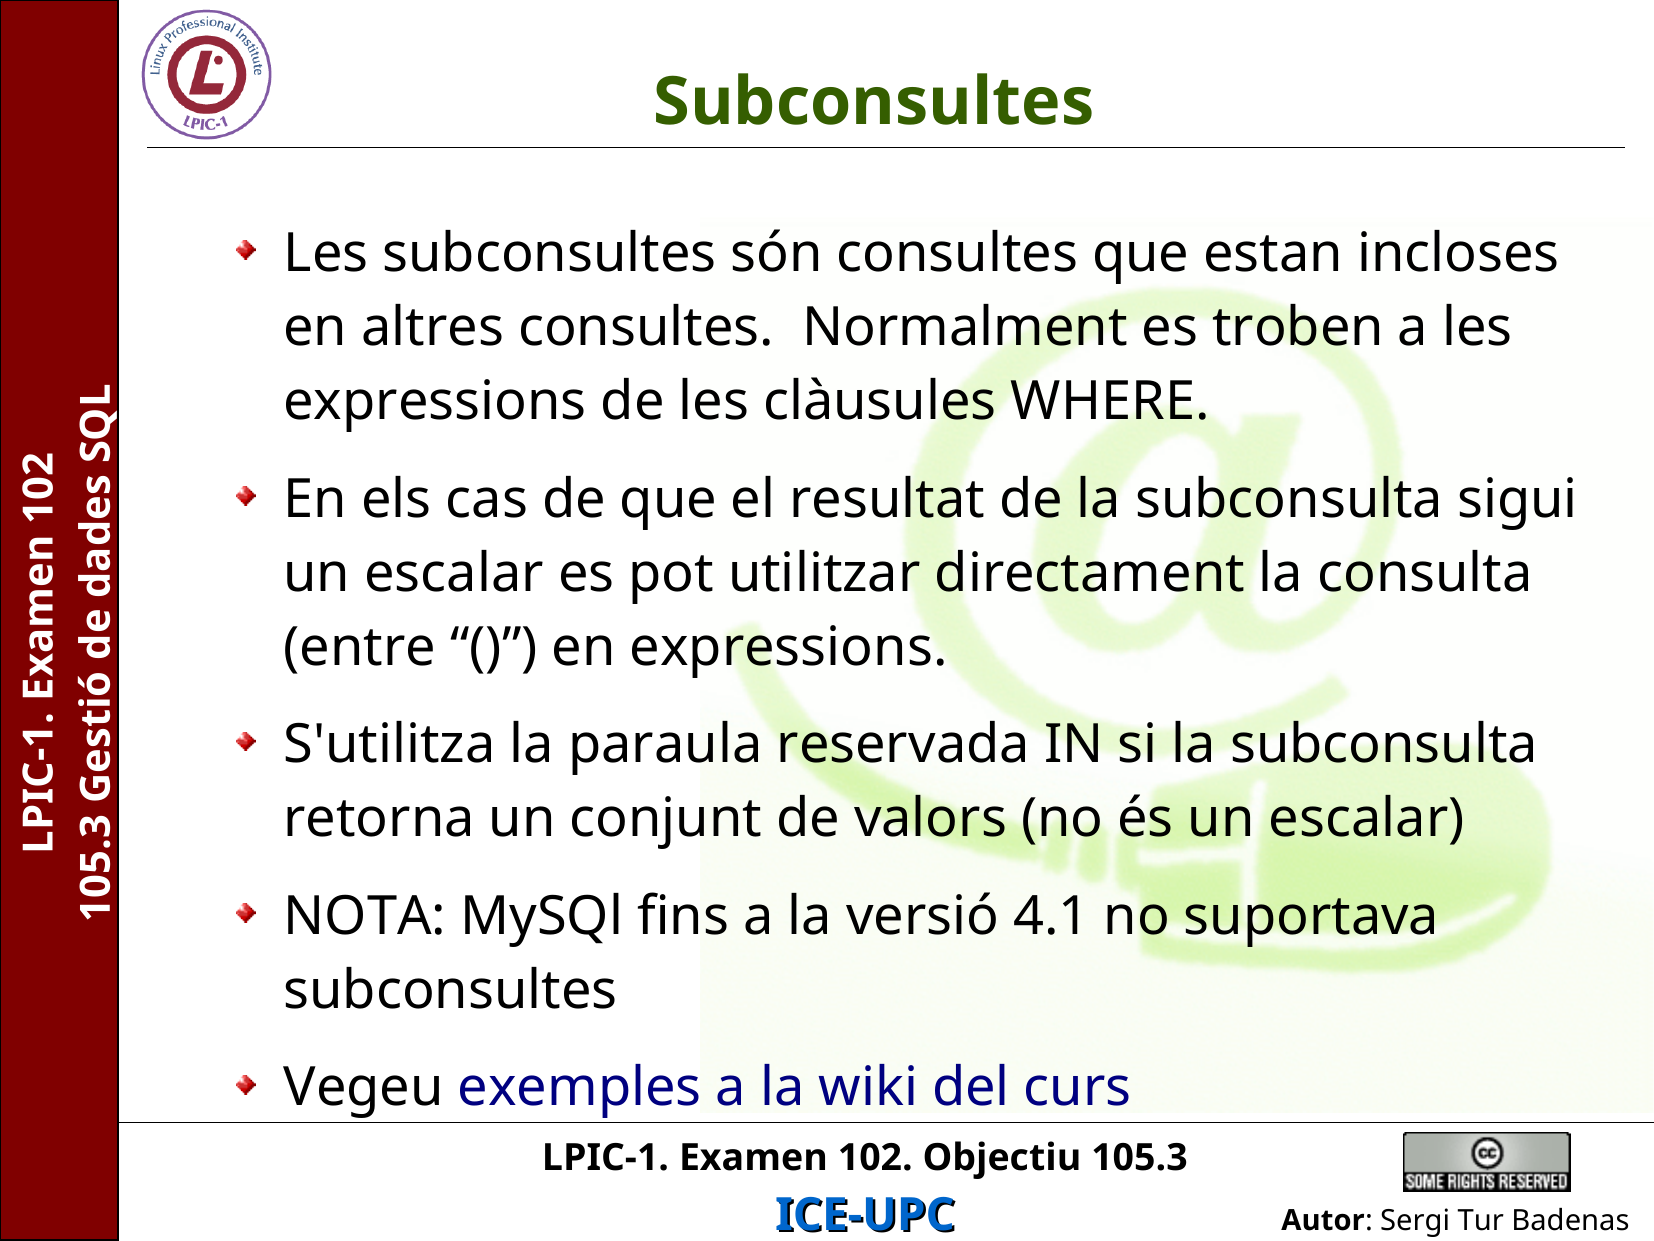

# Subconsultes
Les subconsultes són consultes que estan incloses en altres consultes. Normalment es troben a les expressions de les clàusules WHERE.
En els cas de que el resultat de la subconsulta sigui un escalar es pot utilitzar directament la consulta (entre “()”) en expressions.
S'utilitza la paraula reservada IN si la subconsulta retorna un conjunt de valors (no és un escalar)
NOTA: MySQl fins a la versió 4.1 no suportava subconsultes
Vegeu exemples a la wiki del curs